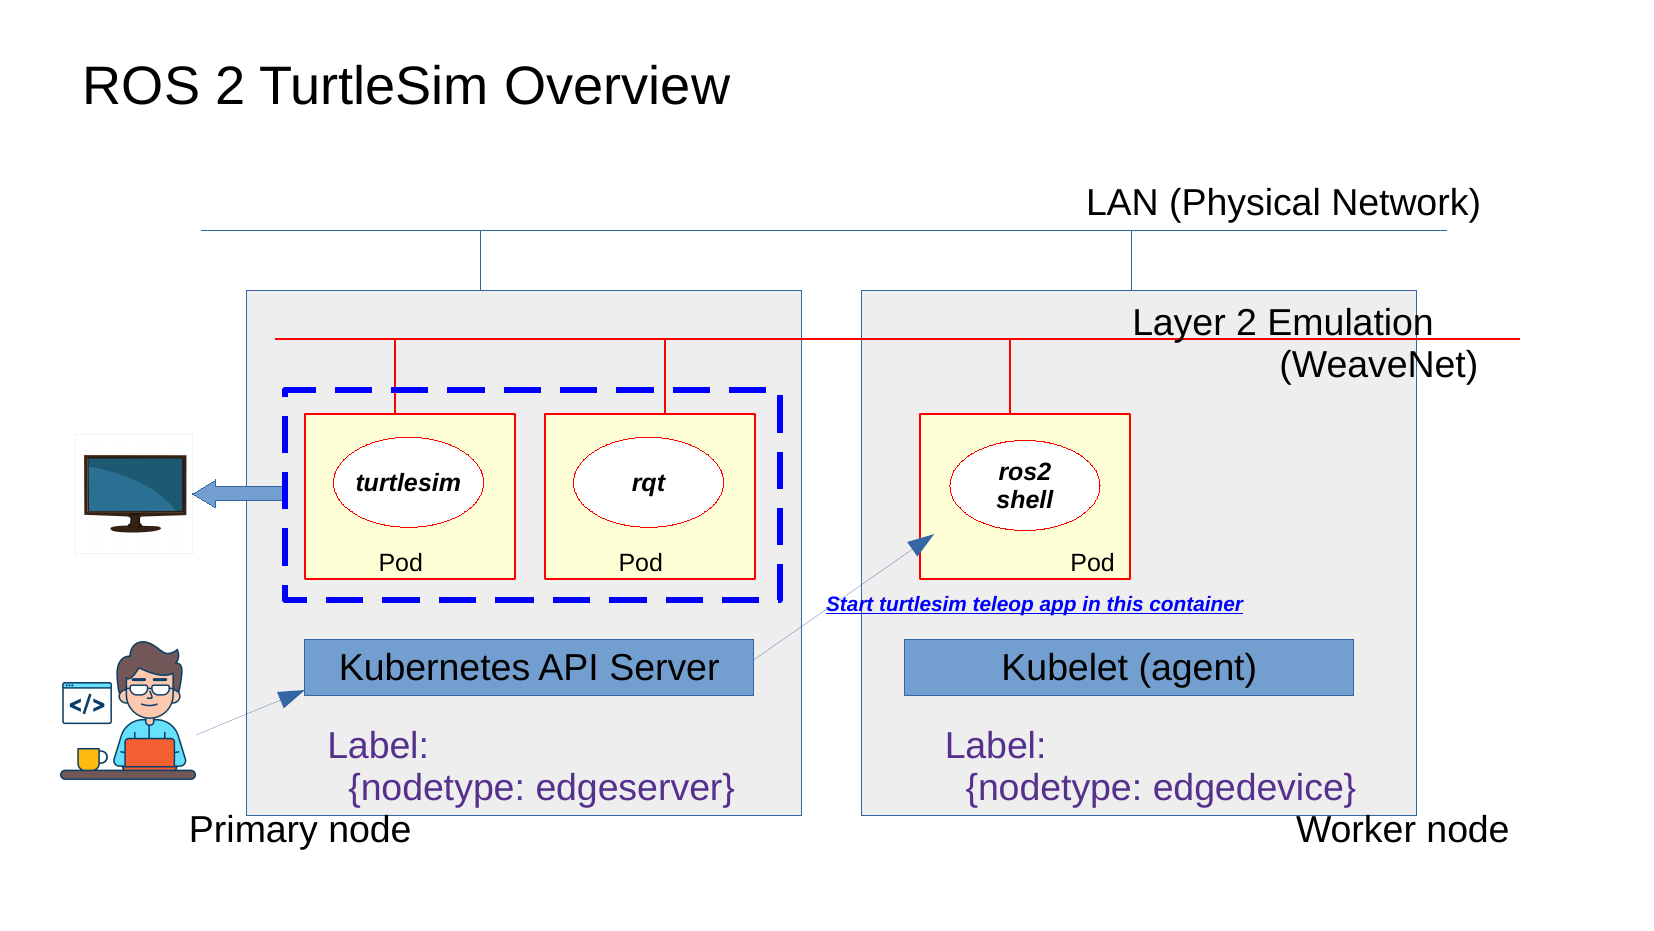

# ROS 2 TurtleSim Overview
LAN (Physical Network)
Layer 2 Emulation
 (WeaveNet)
turtlesim
rqt
ros2
shell
Pod
Pod
Pod
Start turtlesim teleop app in this container
Kubernetes API Server
Kubelet (agent)
Label:
 {nodetype: edgeserver}
Label:
 {nodetype: edgedevice}
Primary node
Worker node